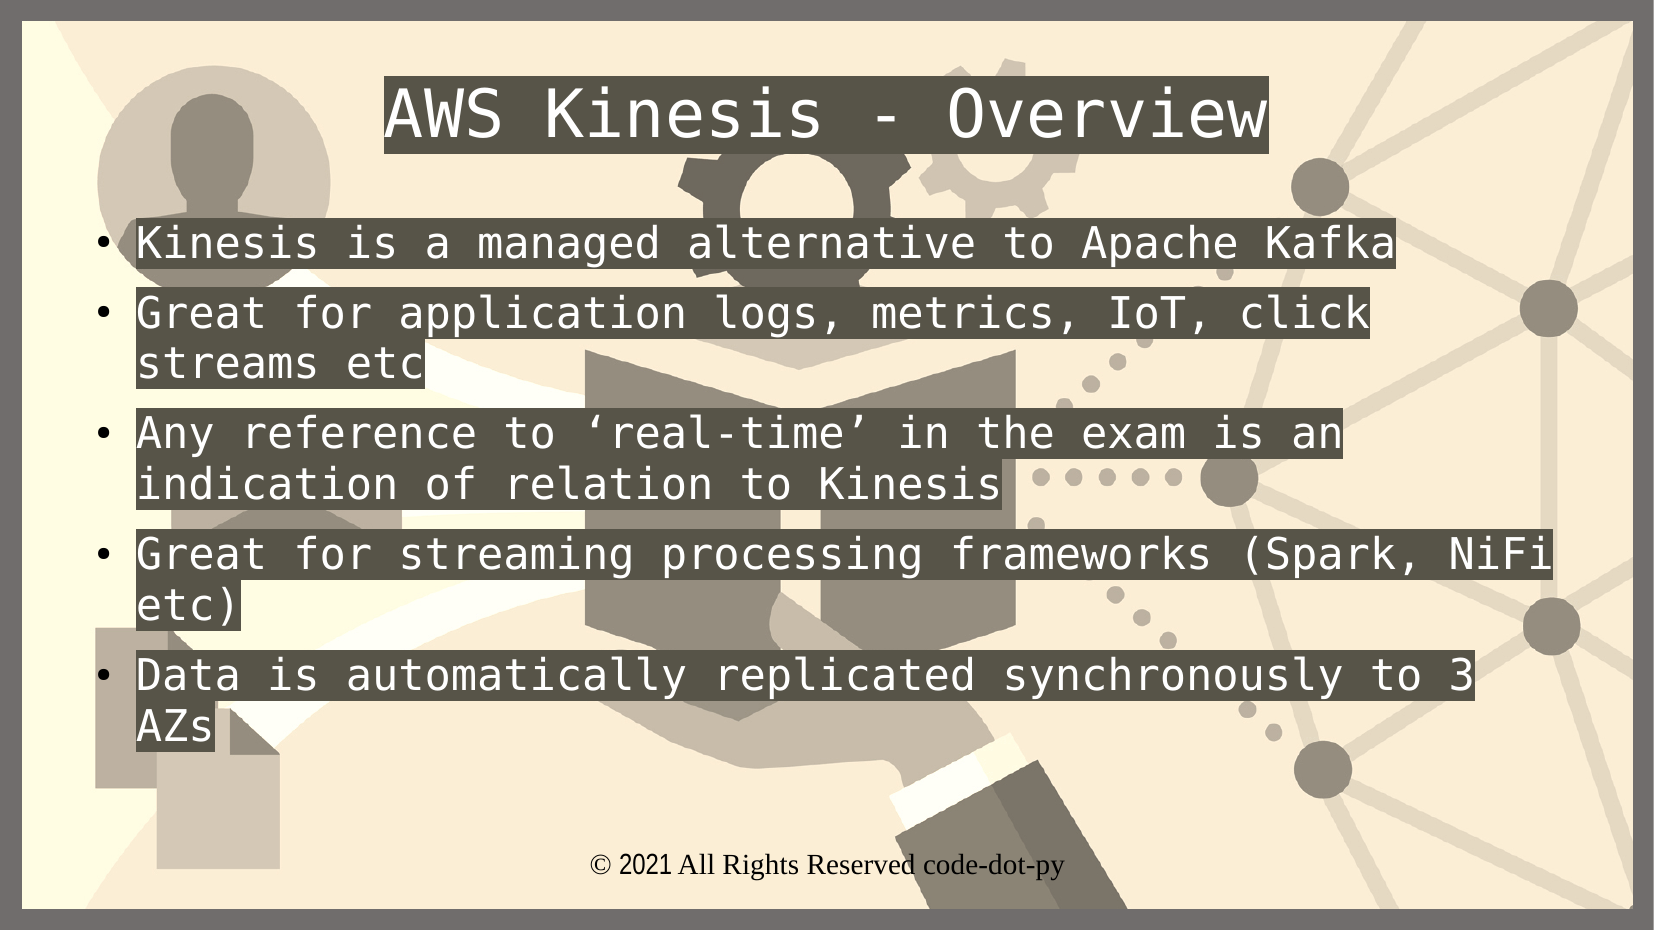

# AWS Kinesis - Overview
Kinesis is a managed alternative to Apache Kafka
Great for application logs, metrics, IoT, click streams etc
Any reference to ‘real-time’ in the exam is an indication of relation to Kinesis
Great for streaming processing frameworks (Spark, NiFi etc)
Data is automatically replicated synchronously to 3 AZs